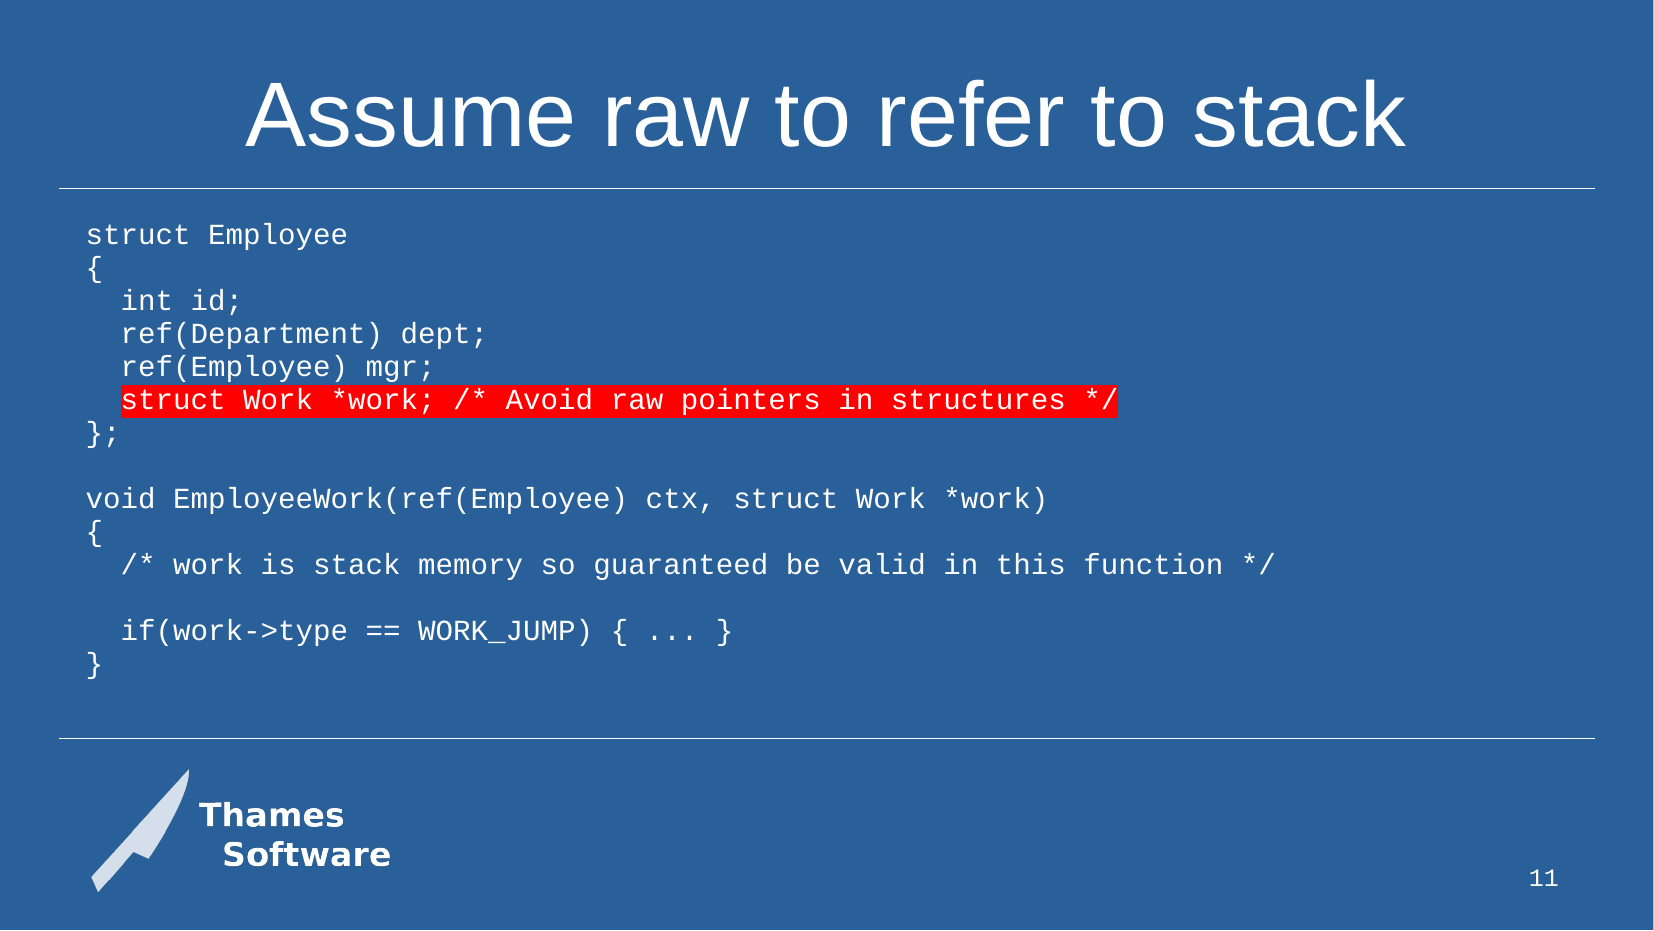

# Assume raw to refer to stack
struct Employee
{
 int id;
 ref(Department) dept;
 ref(Employee) mgr;
 struct Work *work; /* Avoid raw pointers in structures */
};
void EmployeeWork(ref(Employee) ctx, struct Work *work)
{
 /* work is stack memory so guaranteed be valid in this function */
 if(work->type == WORK_JUMP) { ... }
}